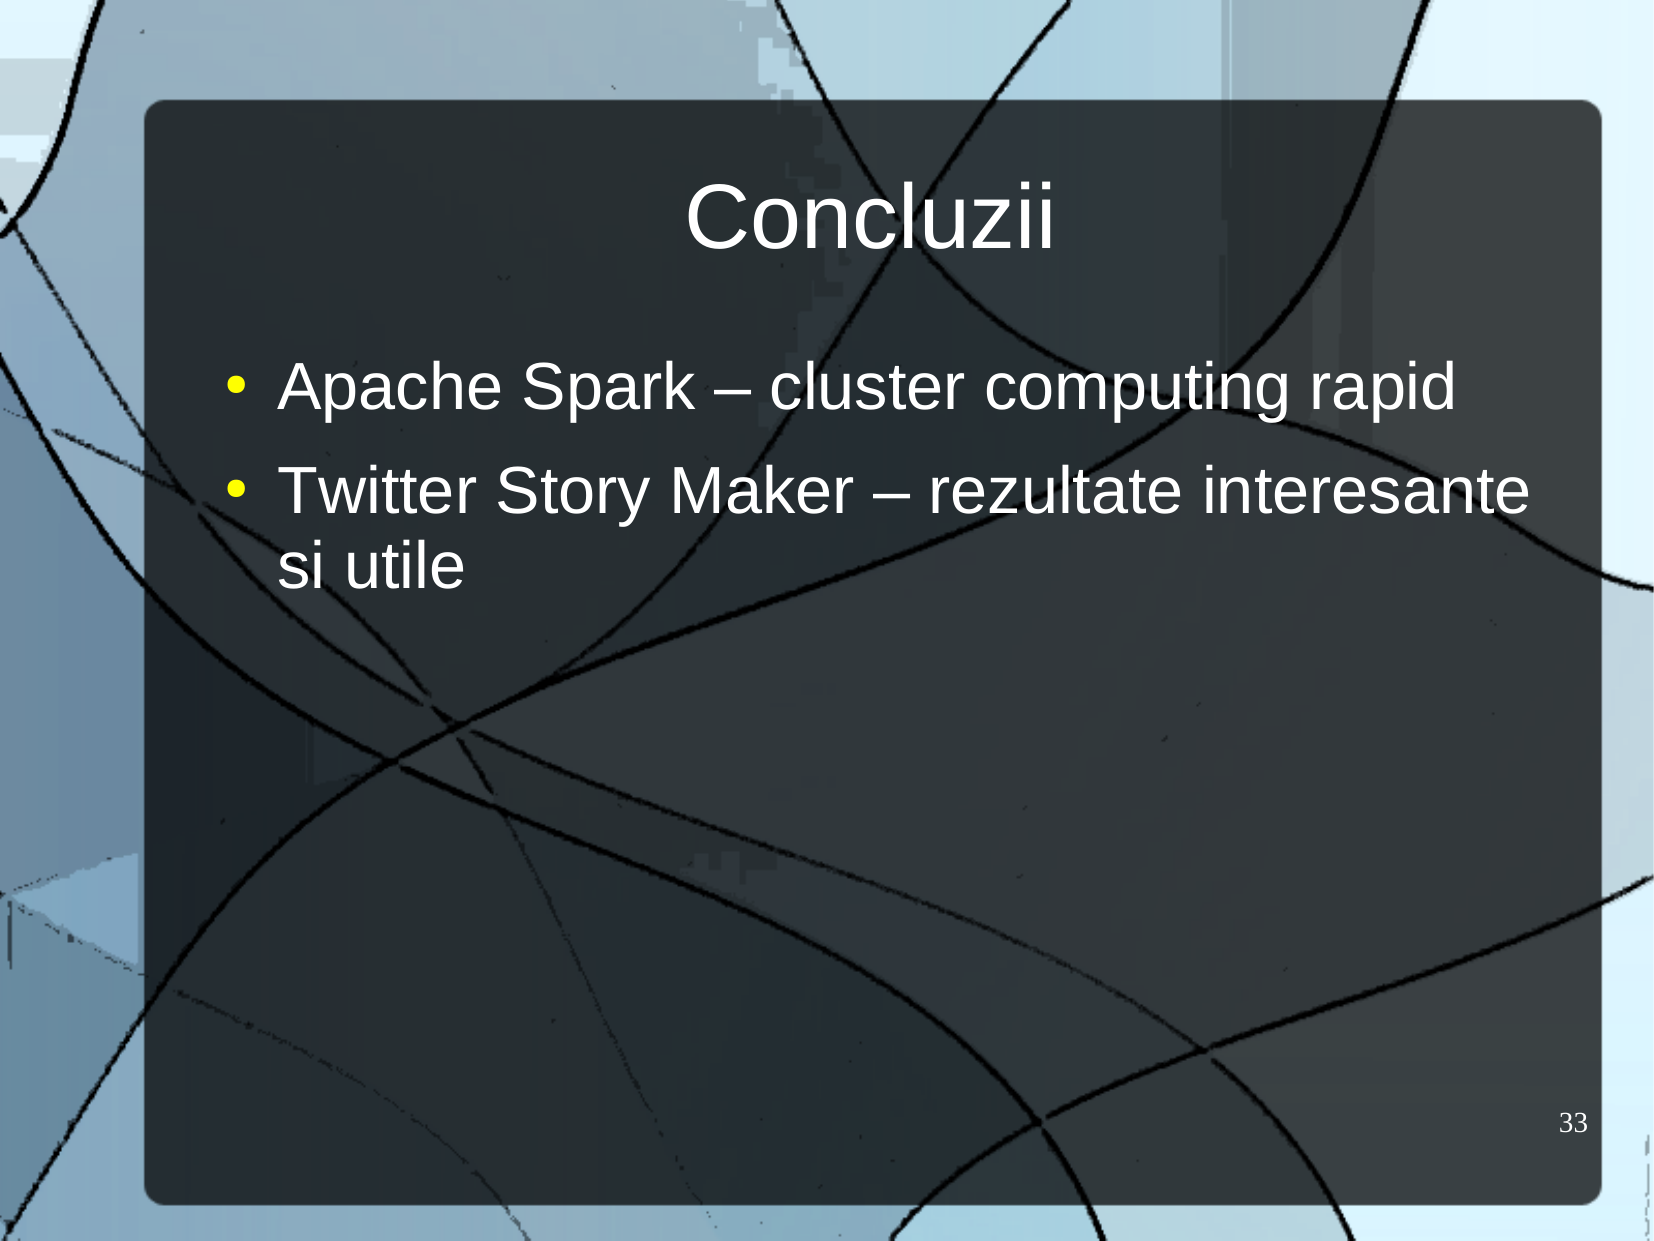

# Concluzii
Apache Spark – cluster computing rapid
Twitter Story Maker – rezultate interesante si utile
33